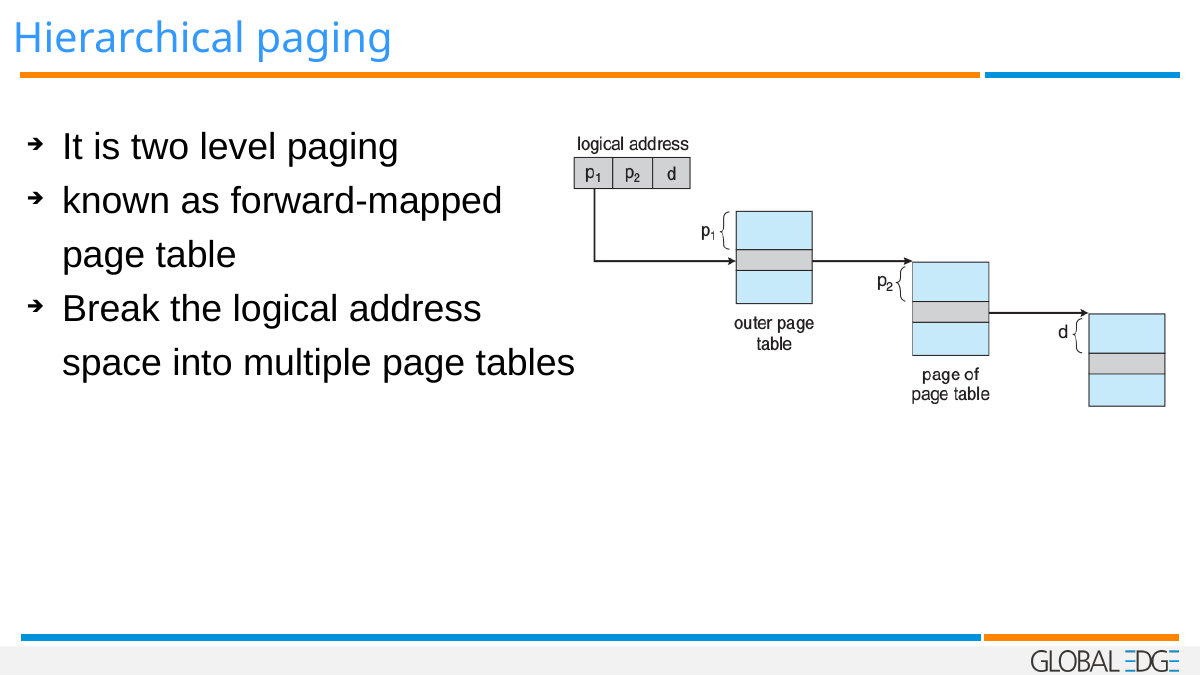

# Hierarchical paging
It is two level paging
known as forward-mapped
page table
Break the logical address
space into multiple page tables